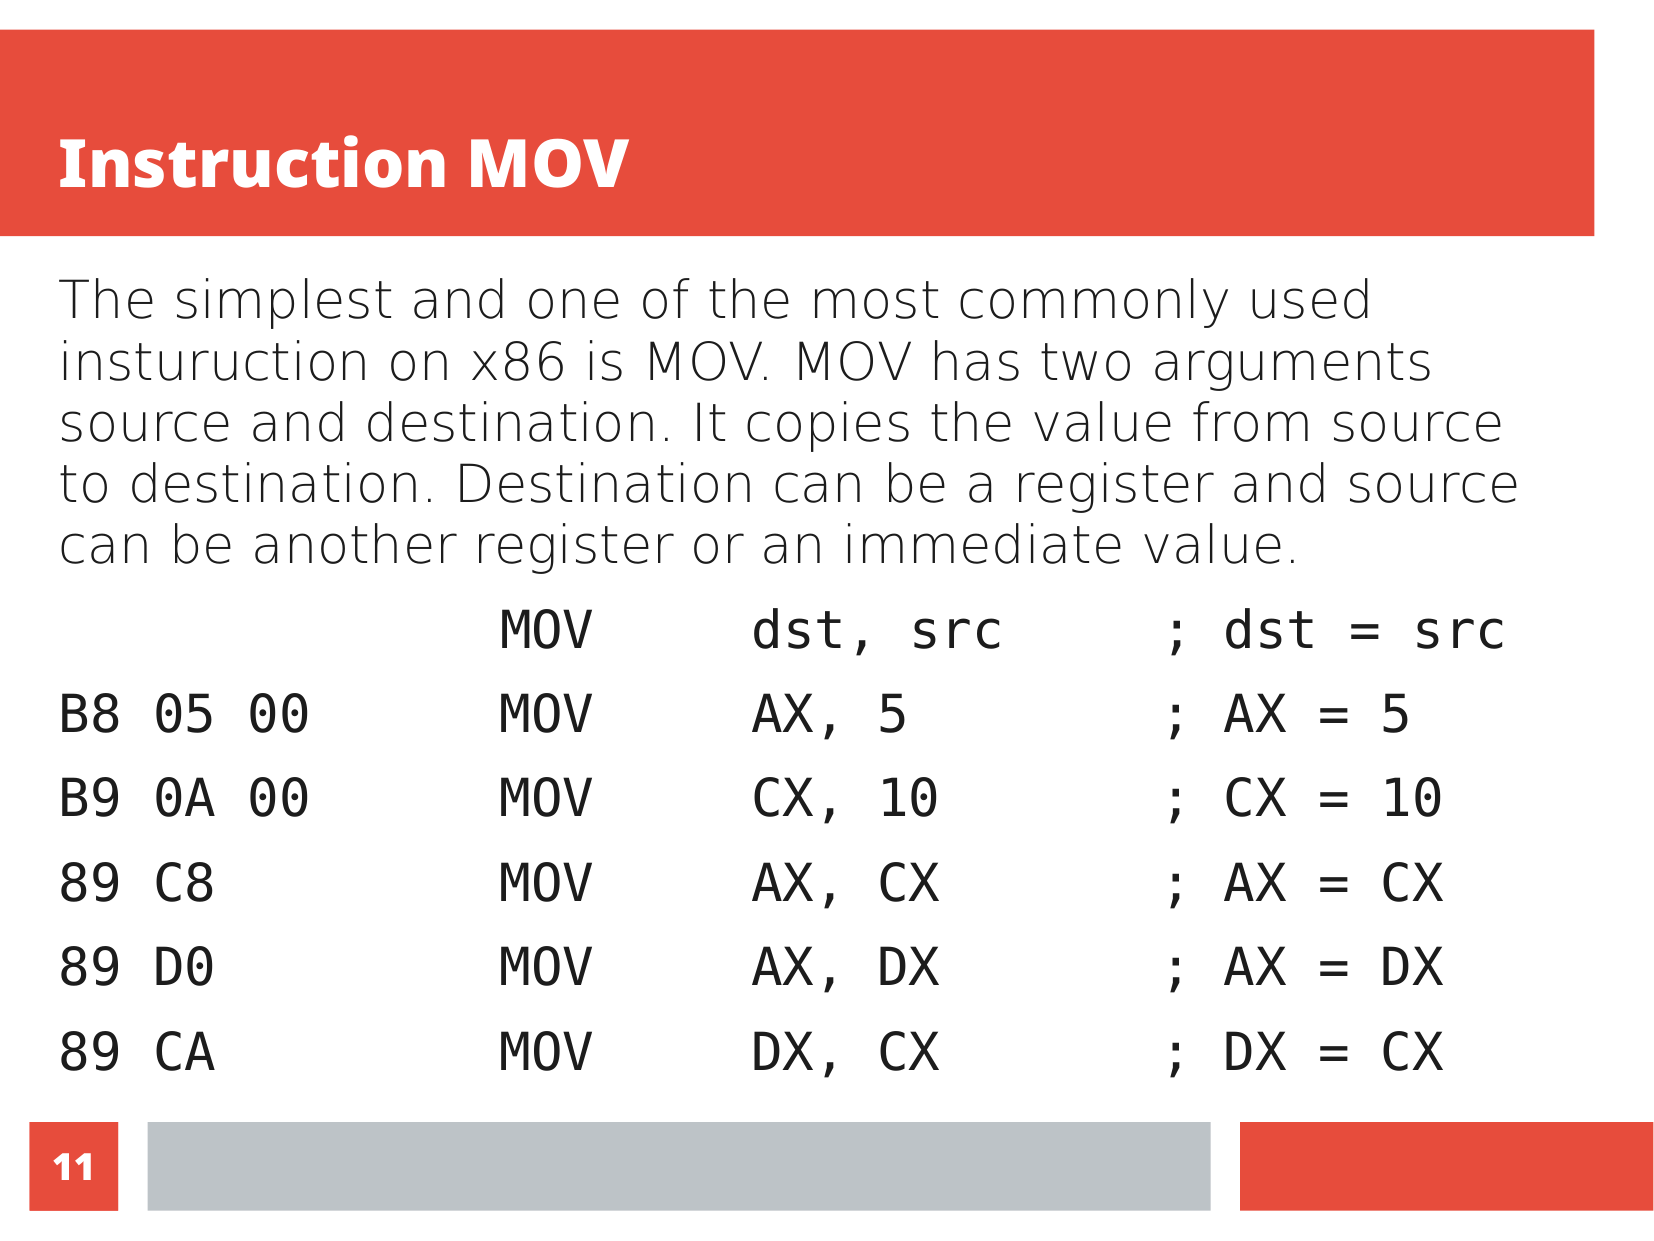

# Instruction MOV
The simplest and one of the most commonly used insturuction on x86 is MOV. MOV has two arguments source and destination. It copies the value from source to destination. Destination can be a register and source can be another register or an immediate value.
 MOV dst, src ; dst = src
B8 05 00 MOV AX, 5 ; AX = 5
B9 0A 00 MOV CX, 10 ; CX = 10
89 C8 MOV AX, CX ; AX = CX
89 D0 MOV AX, DX ; AX = DX
89 CA MOV DX, CX ; DX = CX
11